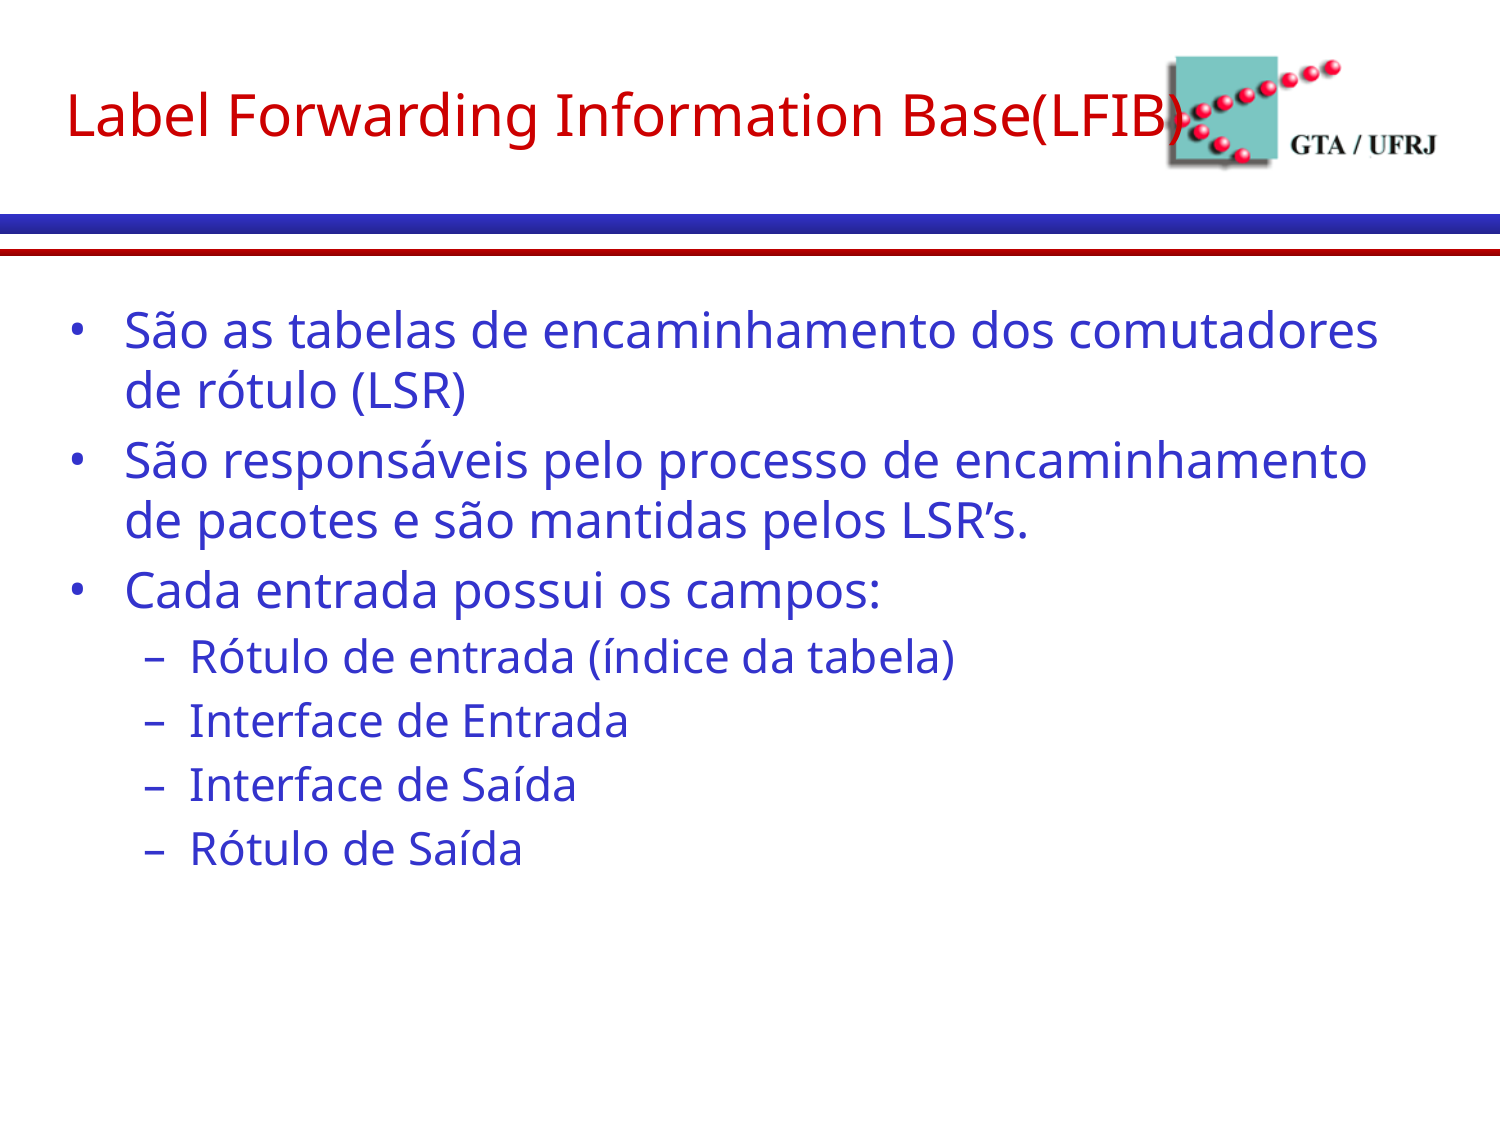

# Label Forwarding Information Base(LFIB)
São as tabelas de encaminhamento dos comutadores de rótulo (LSR)
São responsáveis pelo processo de encaminhamento de pacotes e são mantidas pelos LSR’s.
Cada entrada possui os campos:
Rótulo de entrada (índice da tabela)
Interface de Entrada
Interface de Saída
Rótulo de Saída